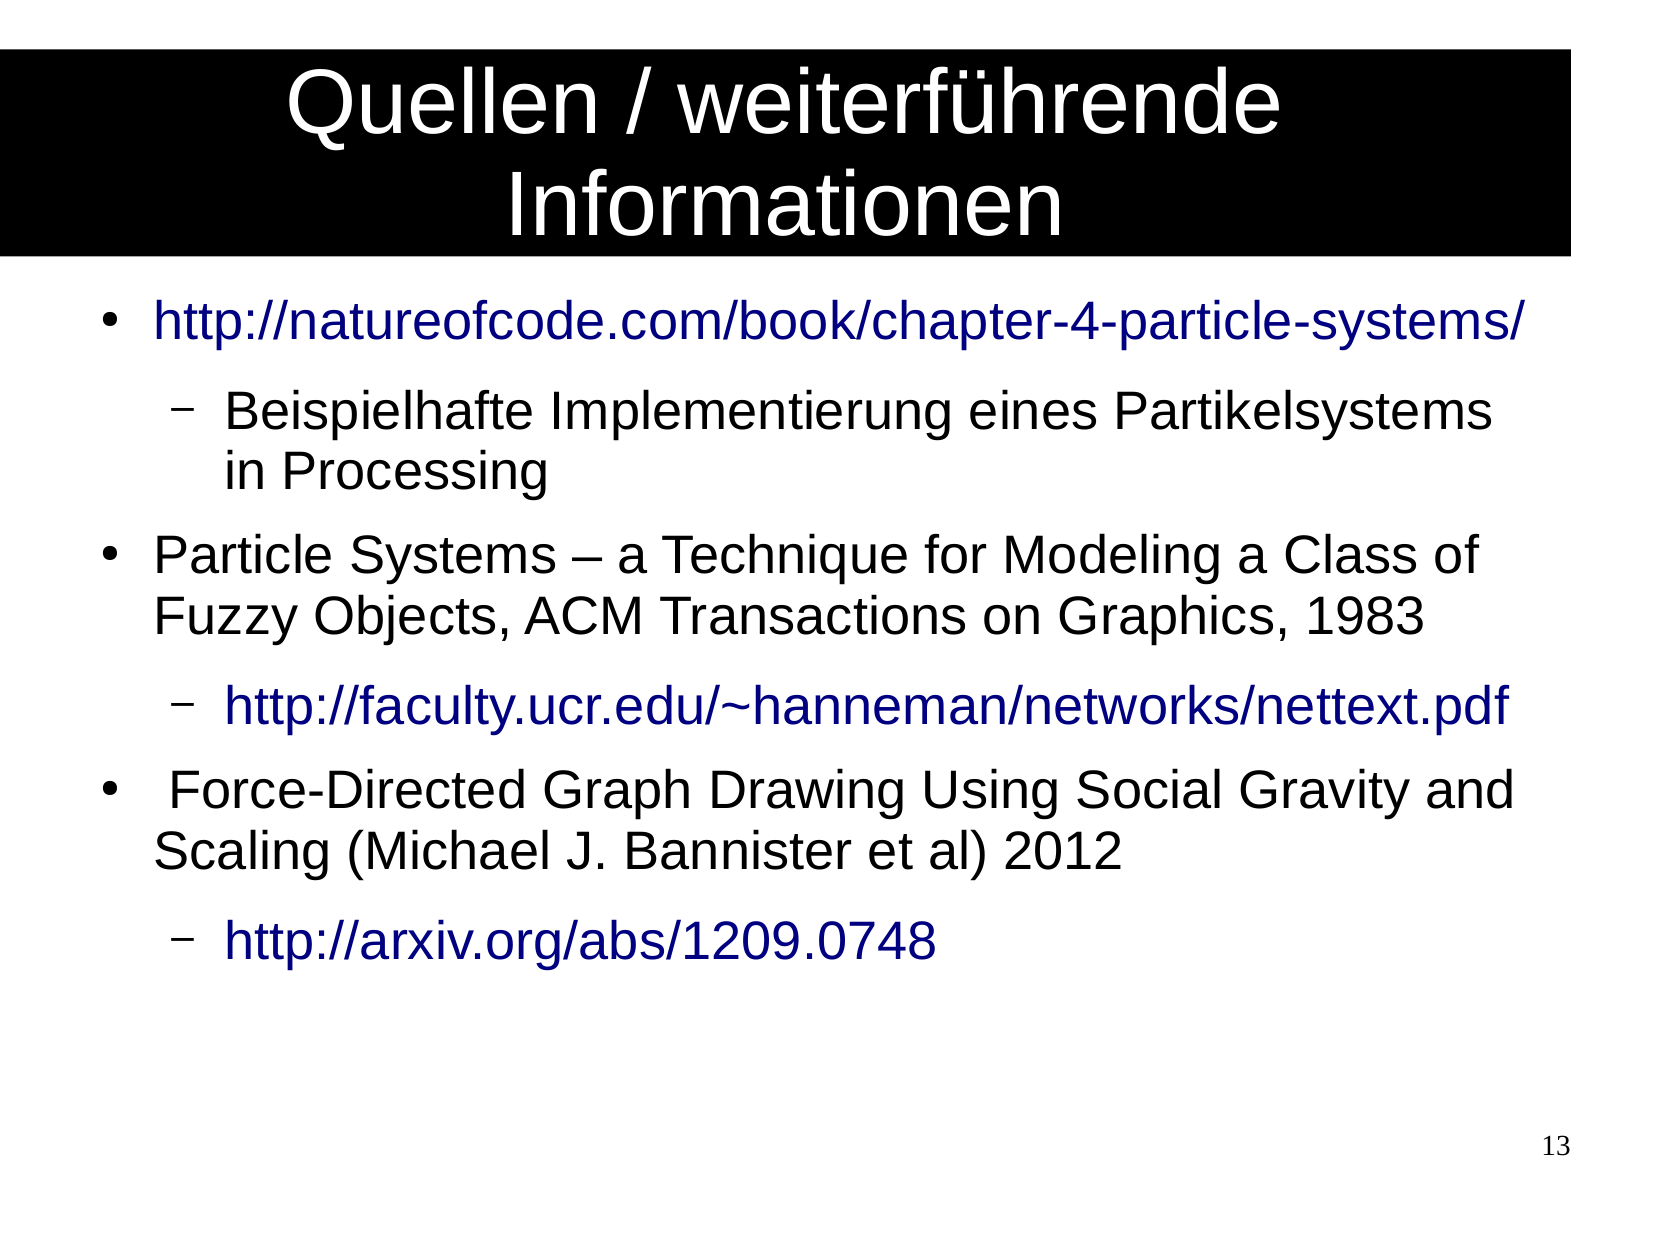

# Quellen / weiterführende Informationen
http://natureofcode.com/book/chapter-4-particle-systems/
Beispielhafte Implementierung eines Partikelsystems in Processing
Particle Systems – a Technique for Modeling a Class of Fuzzy Objects, ACM Transactions on Graphics, 1983
http://faculty.ucr.edu/~hanneman/networks/nettext.pdf
 Force-Directed Graph Drawing Using Social Gravity and Scaling (Michael J. Bannister et al) 2012
http://arxiv.org/abs/1209.0748
13